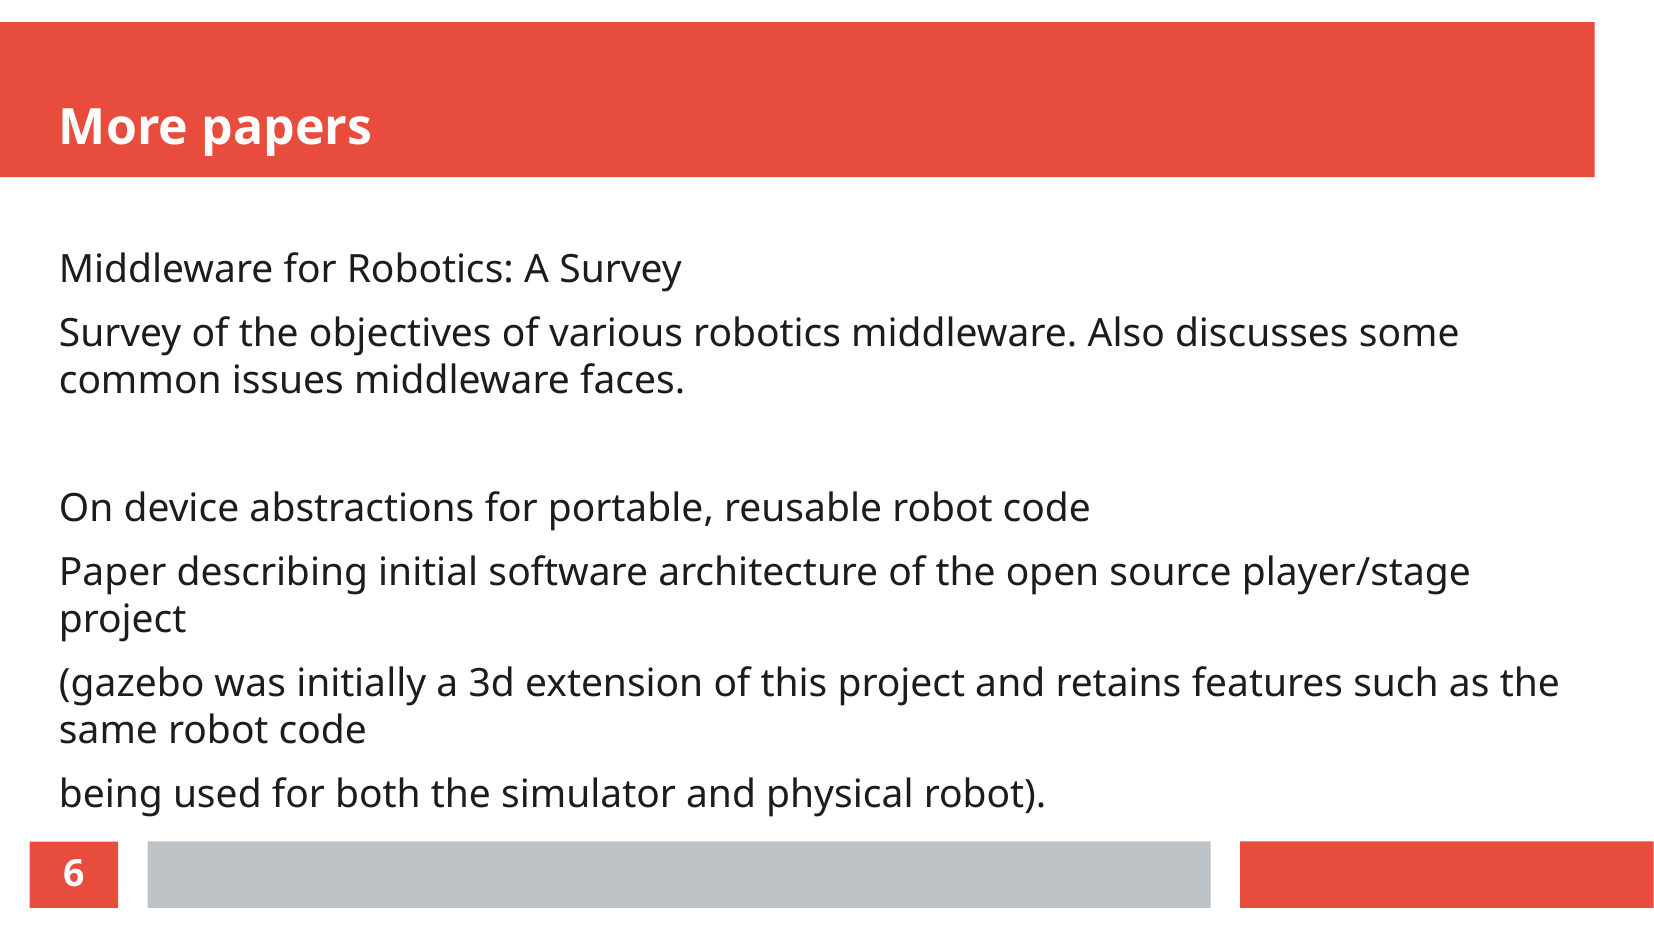

# More papers
Middleware for Robotics: A Survey
Survey of the objectives of various robotics middleware. Also discusses some common issues middleware faces.
On device abstractions for portable, reusable robot code
Paper describing initial software architecture of the open source player/stage project
(gazebo was initially a 3d extension of this project and retains features such as the same robot code
being used for both the simulator and physical robot).